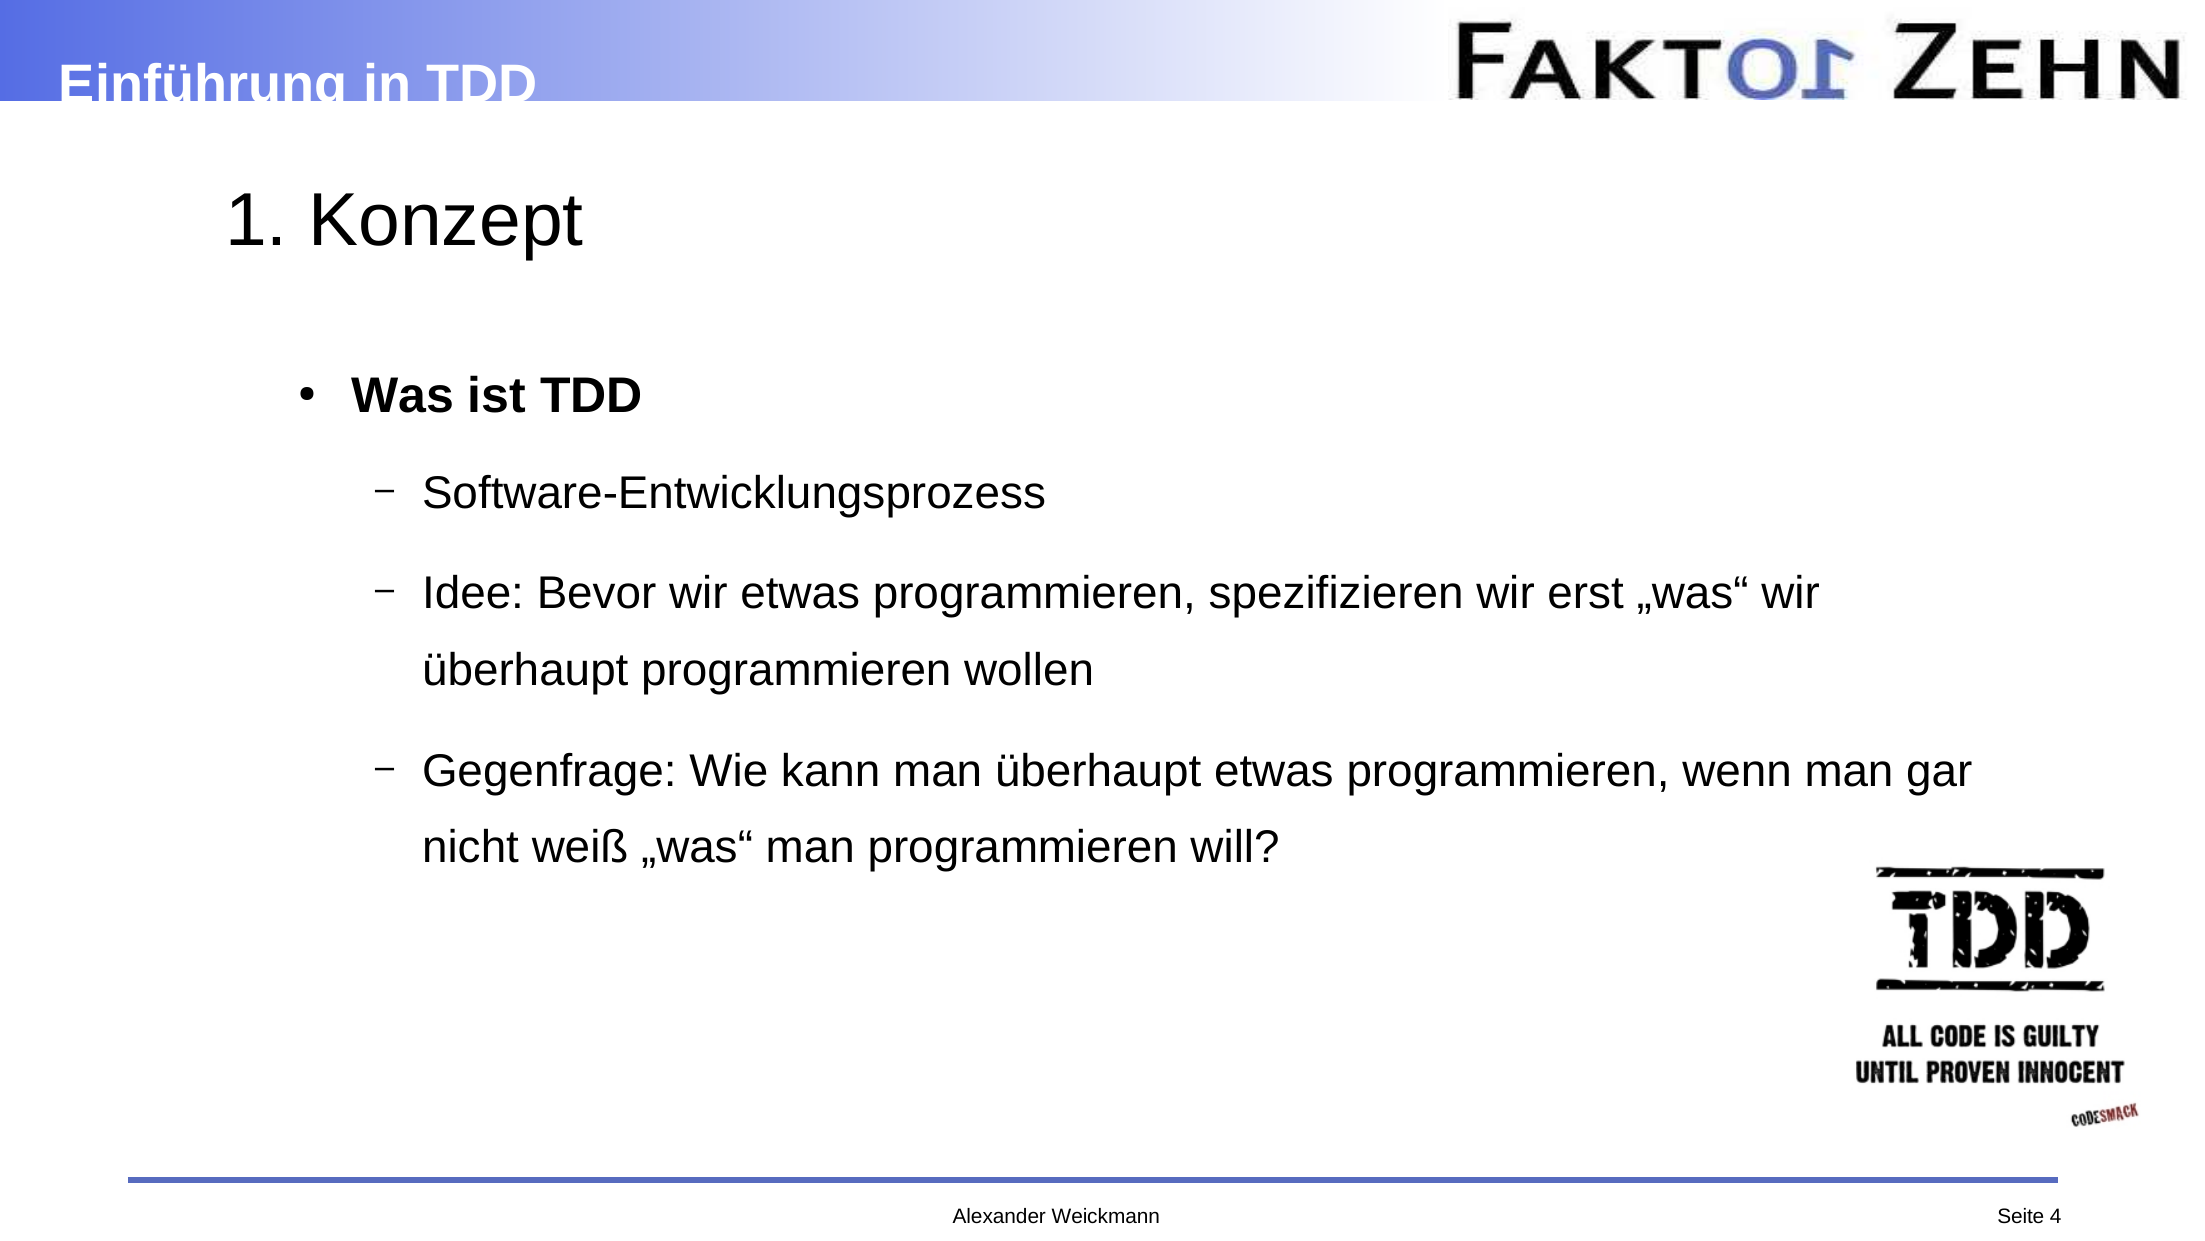

# 1. Konzept
Was ist TDD
Software-Entwicklungsprozess
Idee: Bevor wir etwas programmieren, spezifizieren wir erst „was“ wir überhaupt programmieren wollen
Gegenfrage: Wie kann man überhaupt etwas programmieren, wenn man gar nicht weiß „was“ man programmieren will?